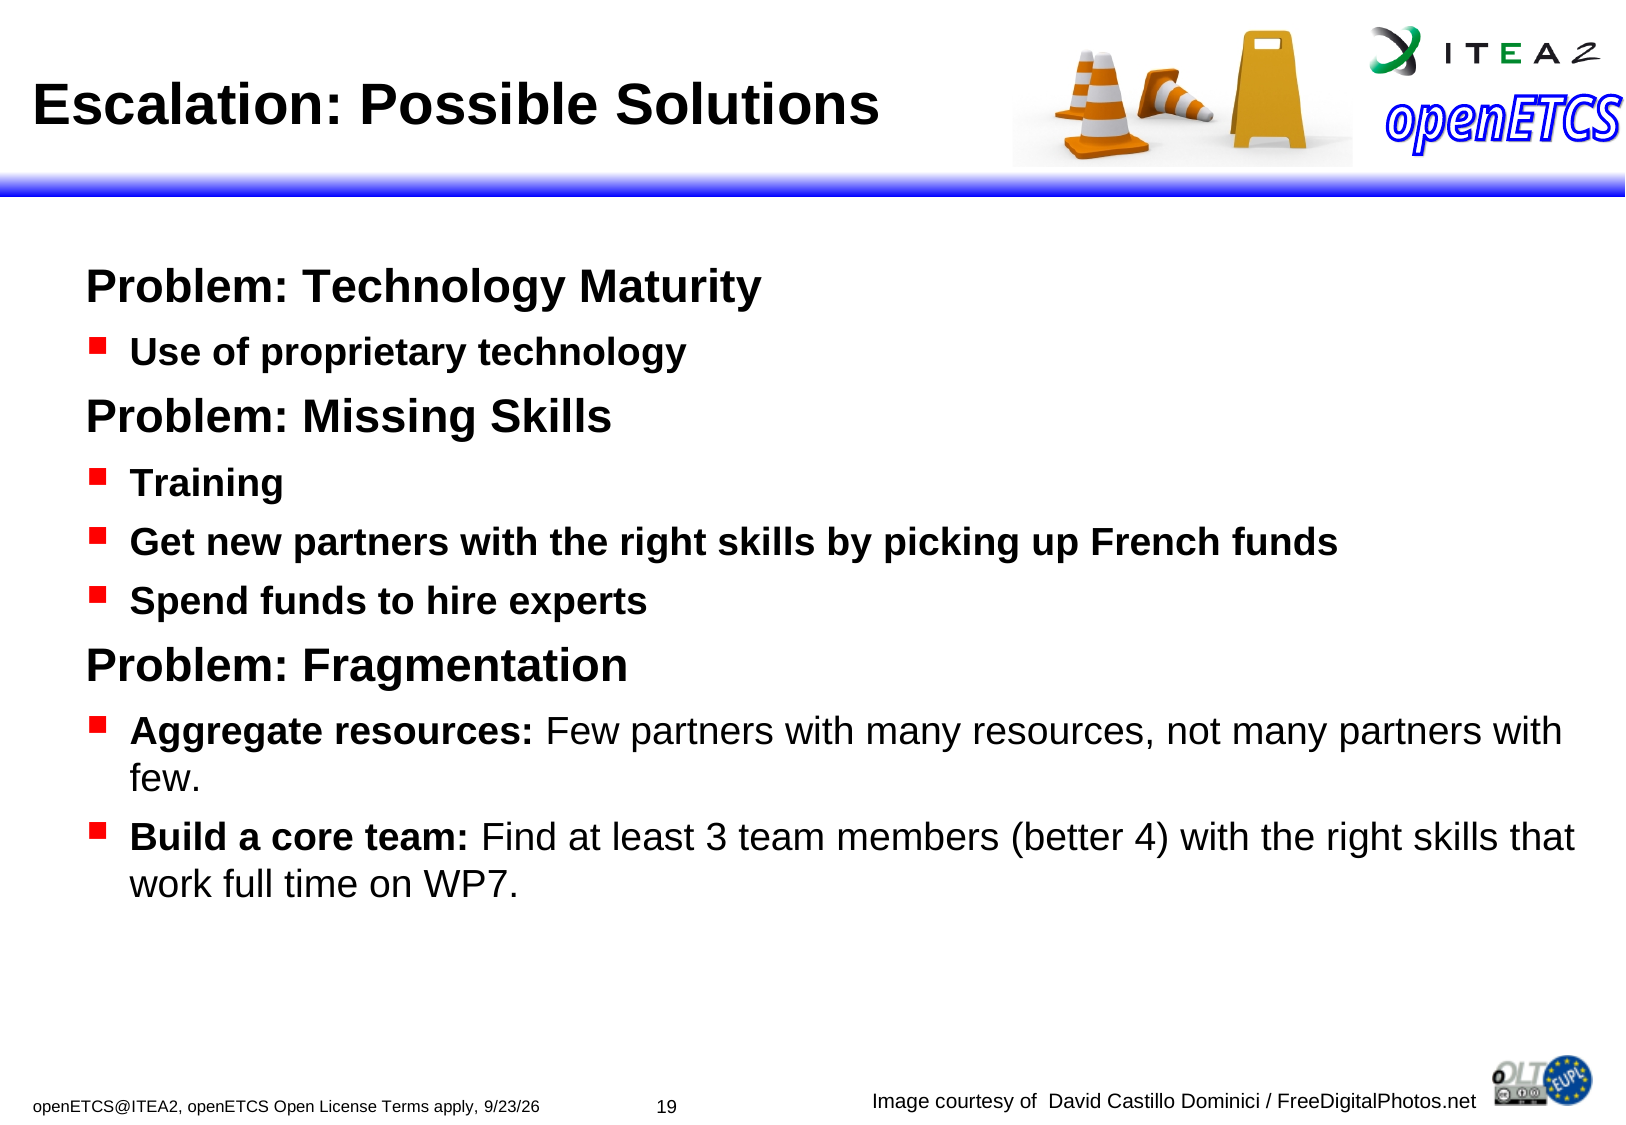

# Escalation: Possible Solutions
Problem: Technology Maturity
Use of proprietary technology
Problem: Missing Skills
Training
Get new partners with the right skills by picking up French funds
Spend funds to hire experts
Problem: Fragmentation
Aggregate resources: Few partners with many resources, not many partners with few.
Build a core team: Find at least 3 team members (better 4) with the right skills that work full time on WP7.
Image courtesy of David Castillo Dominici / FreeDigitalPhotos.net